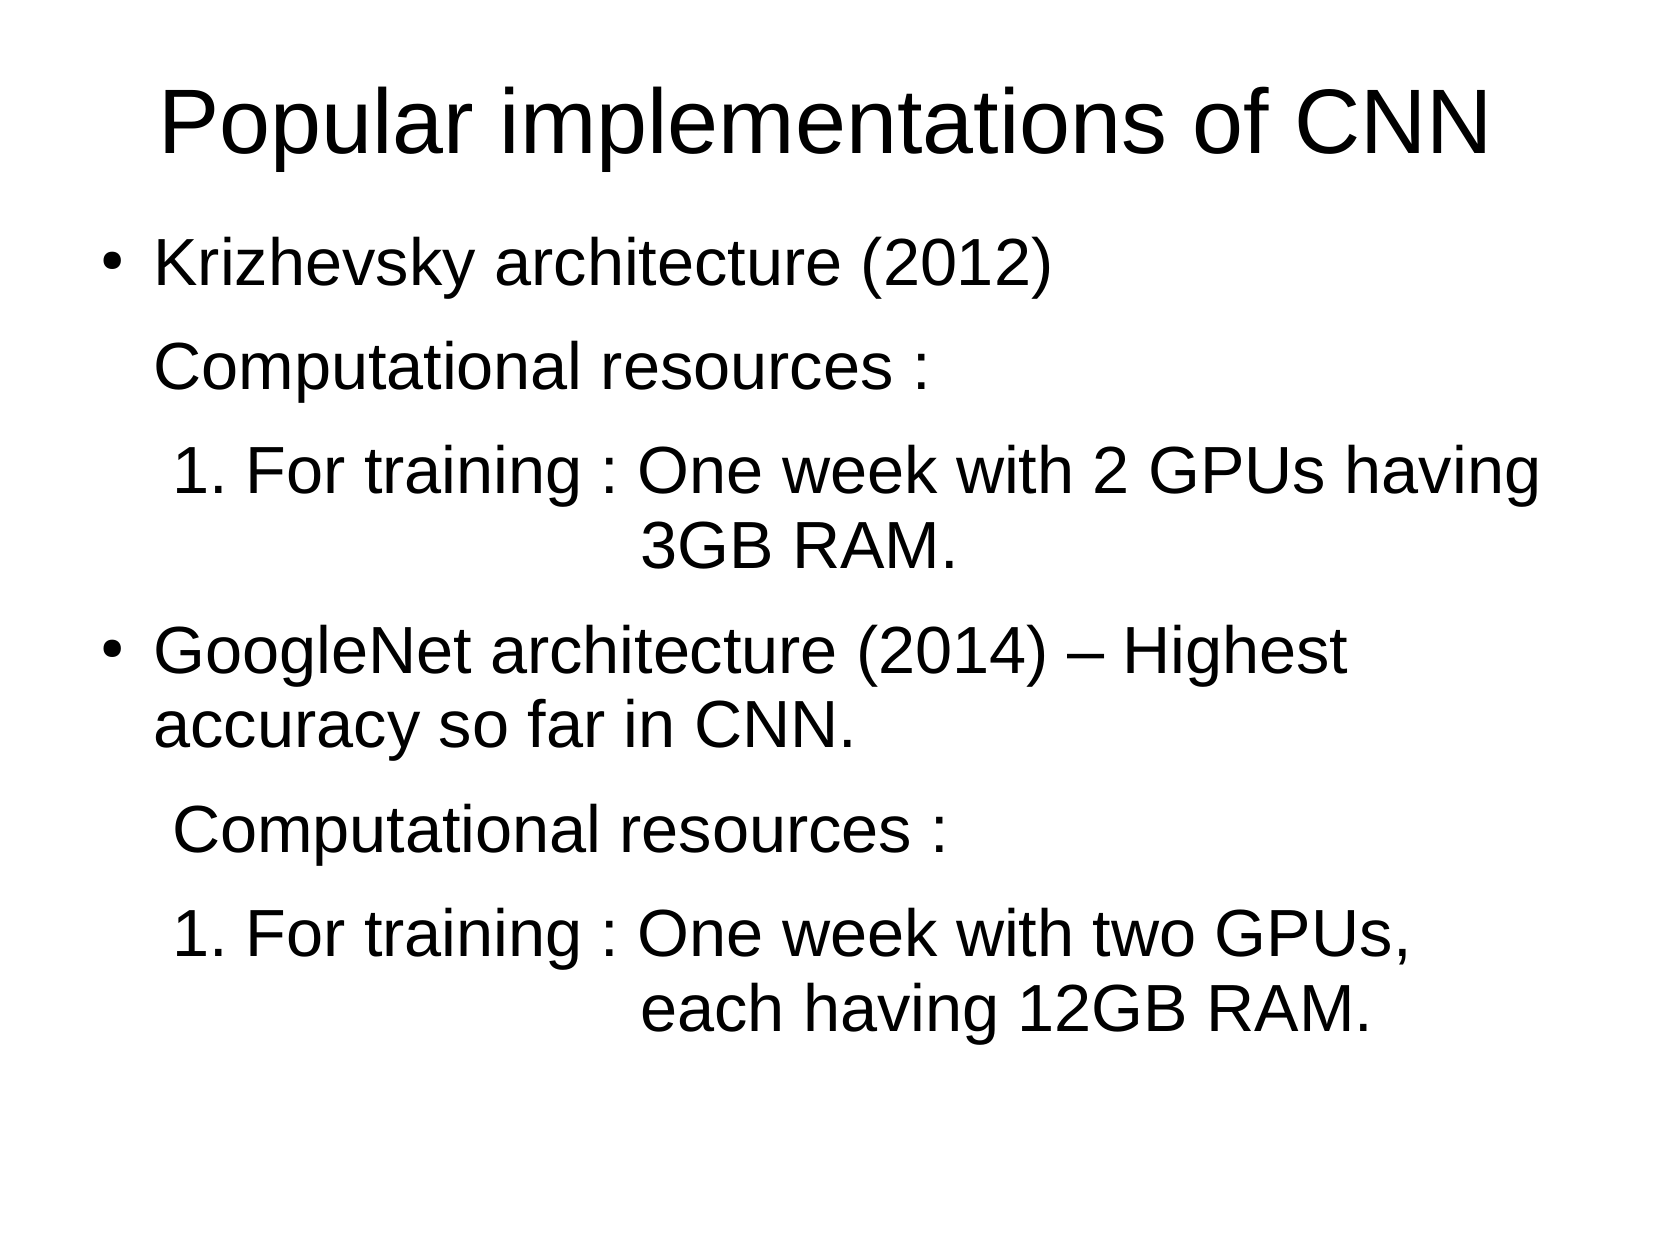

# Popular implementations of CNN
Krizhevsky architecture (2012)
Computational resources :
 1. For training : One week with 2 GPUs having 						 3GB RAM.
GoogleNet architecture (2014) – Highest accuracy so far in CNN.
 Computational resources :
 1. For training : One week with two GPUs, 							 each having 12GB RAM.